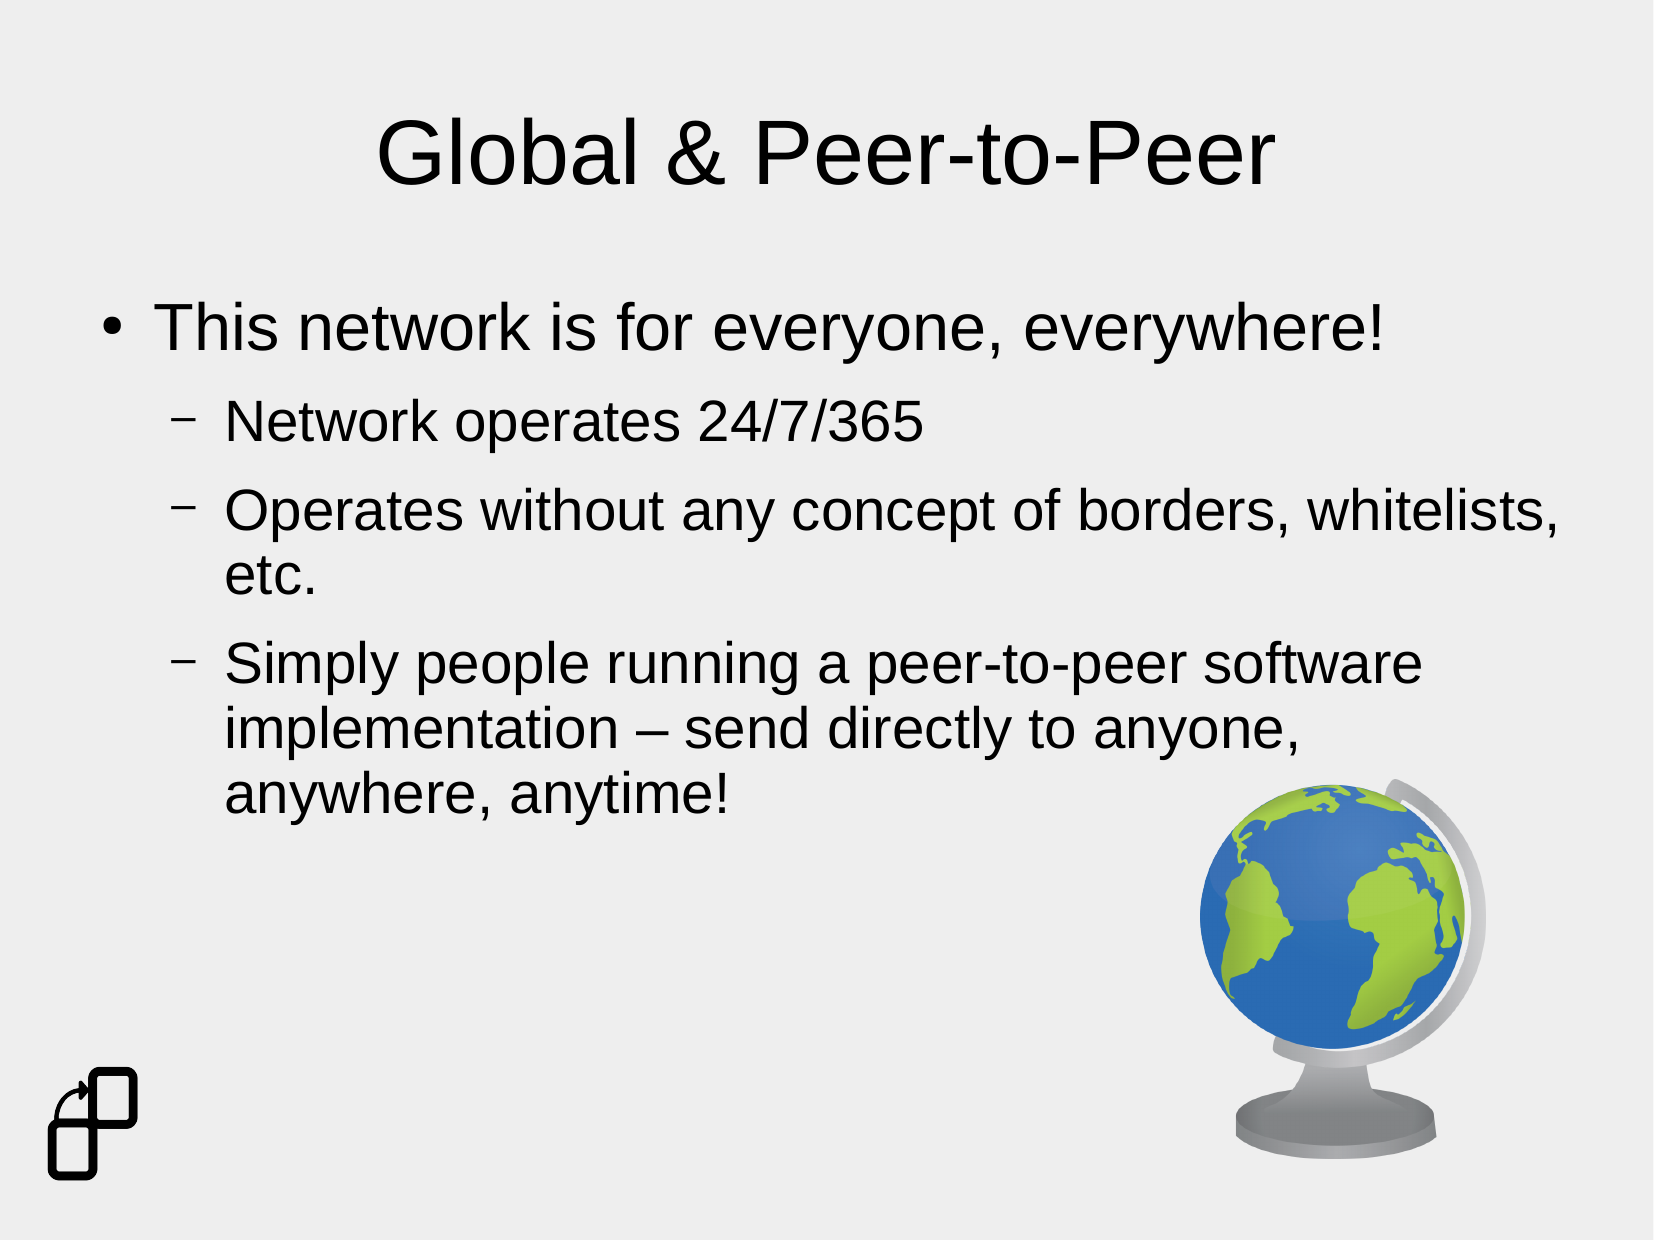

# Global & Peer-to-Peer
This network is for everyone, everywhere!
Network operates 24/7/365
Operates without any concept of borders, whitelists, etc.
Simply people running a peer-to-peer software implementation – send directly to anyone, anywhere, anytime!